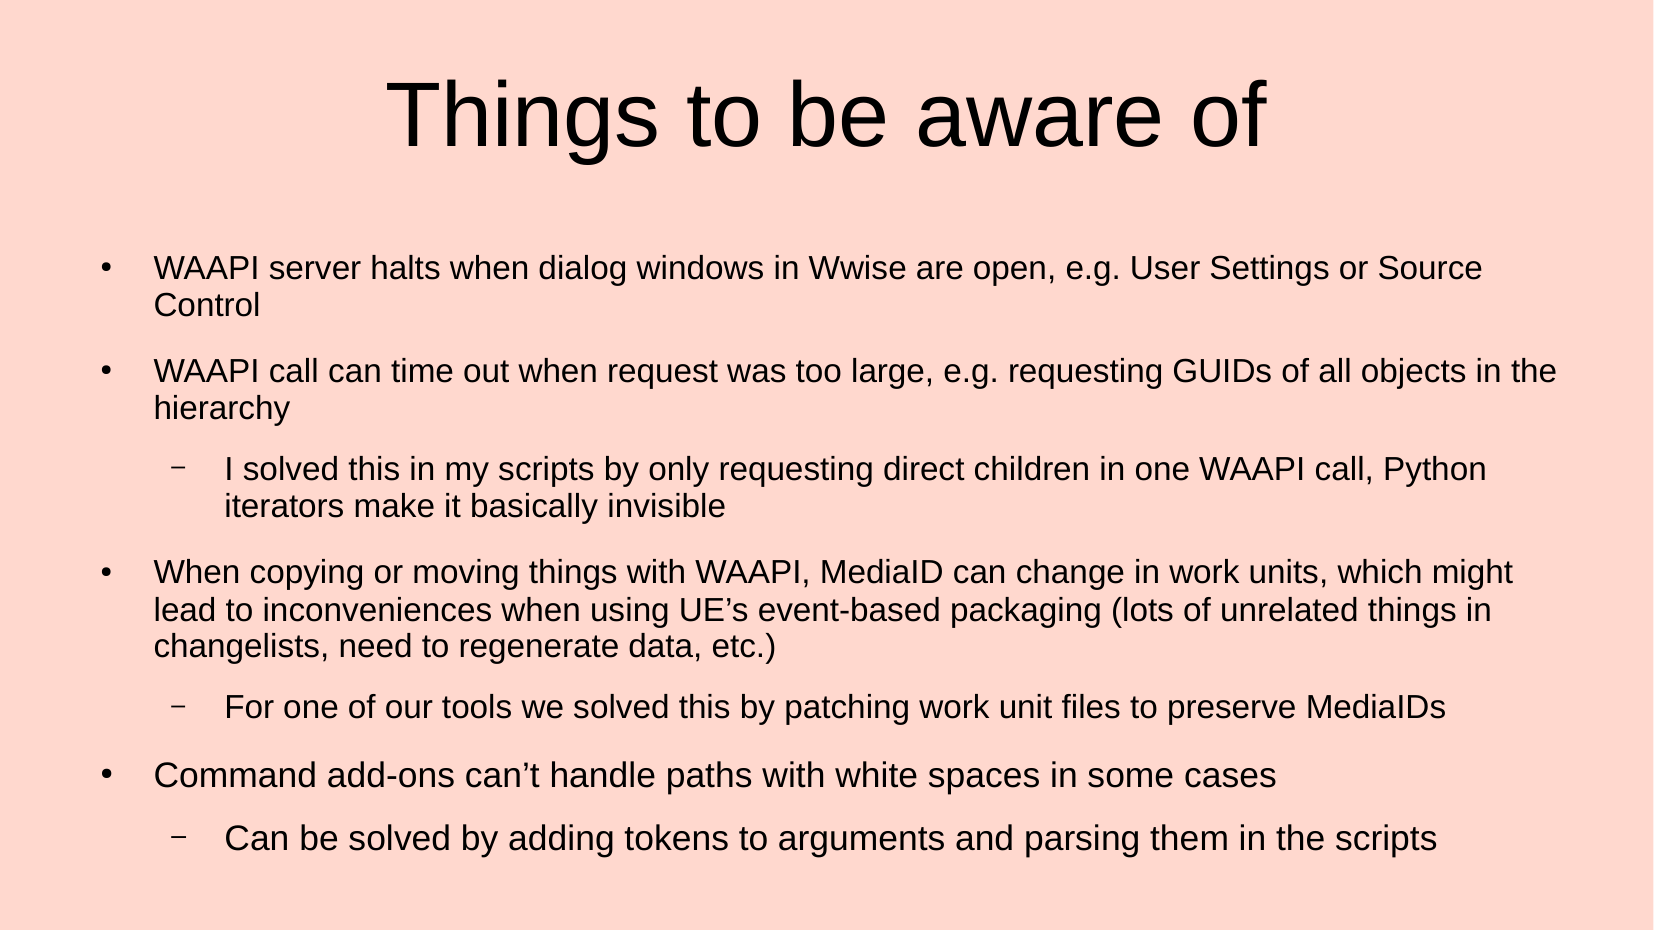

# Things to be aware of
WAAPI server halts when dialog windows in Wwise are open, e.g. User Settings or Source Control
WAAPI call can time out when request was too large, e.g. requesting GUIDs of all objects in the hierarchy
I solved this in my scripts by only requesting direct children in one WAAPI call, Python iterators make it basically invisible
When copying or moving things with WAAPI, MediaID can change in work units, which might lead to inconveniences when using UE’s event-based packaging (lots of unrelated things in changelists, need to regenerate data, etc.)
For one of our tools we solved this by patching work unit files to preserve MediaIDs
Command add-ons can’t handle paths with white spaces in some cases
Can be solved by adding tokens to arguments and parsing them in the scripts